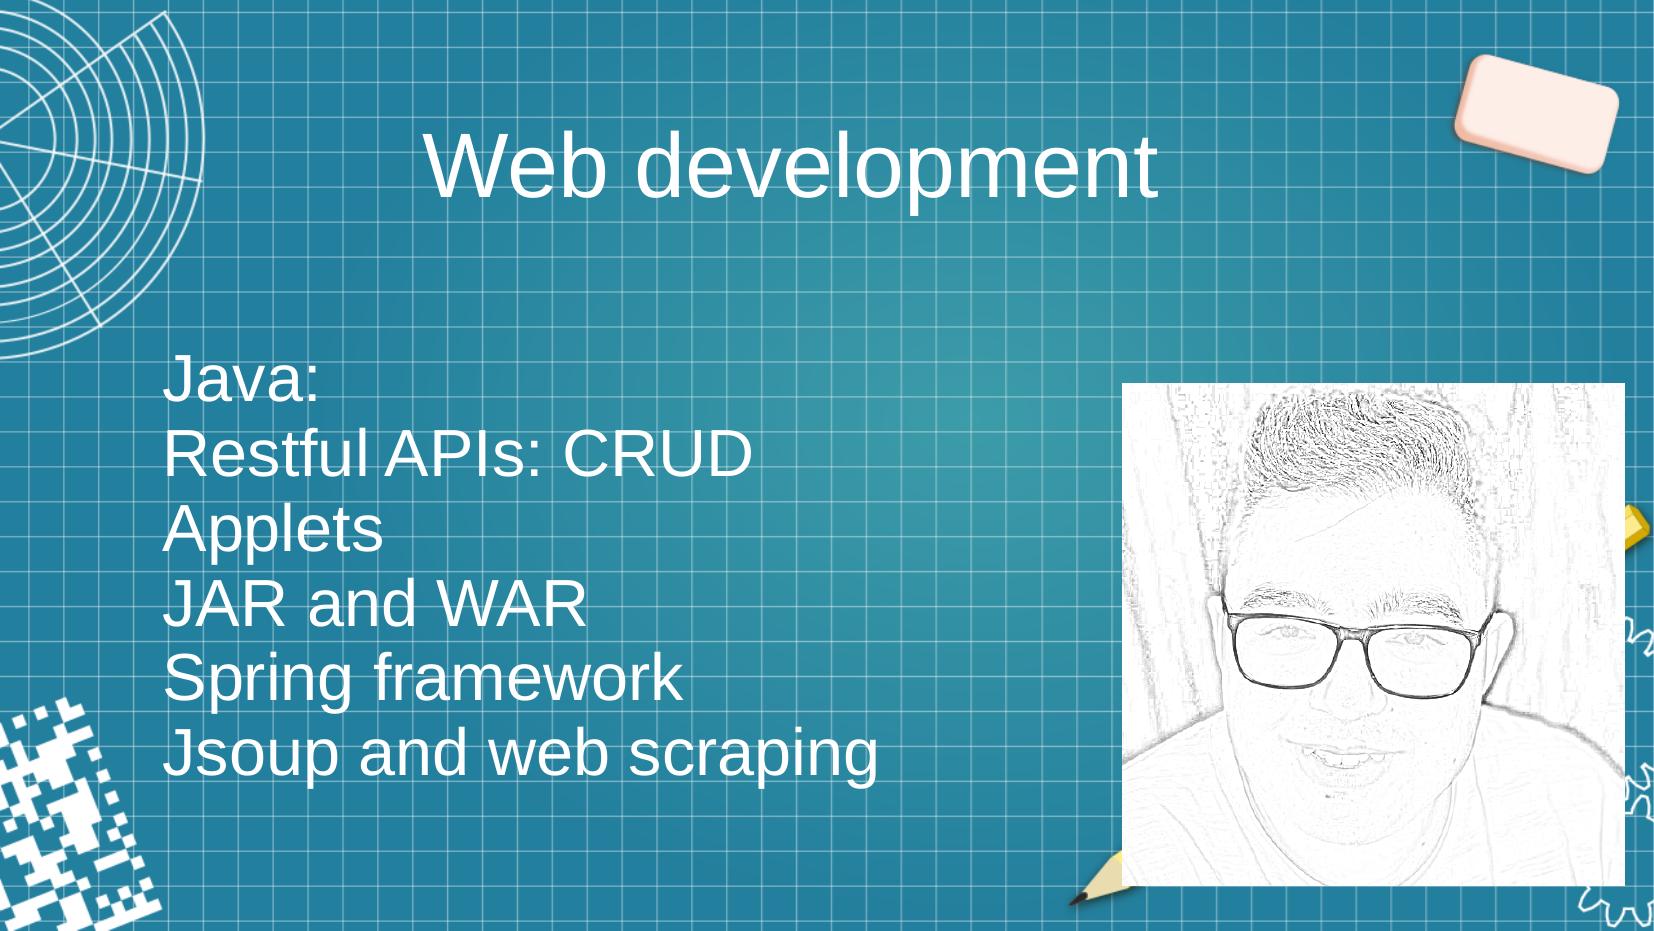

# Web development
Java:
Restful APIs: CRUD
Applets
JAR and WAR
Spring framework
Jsoup and web scraping